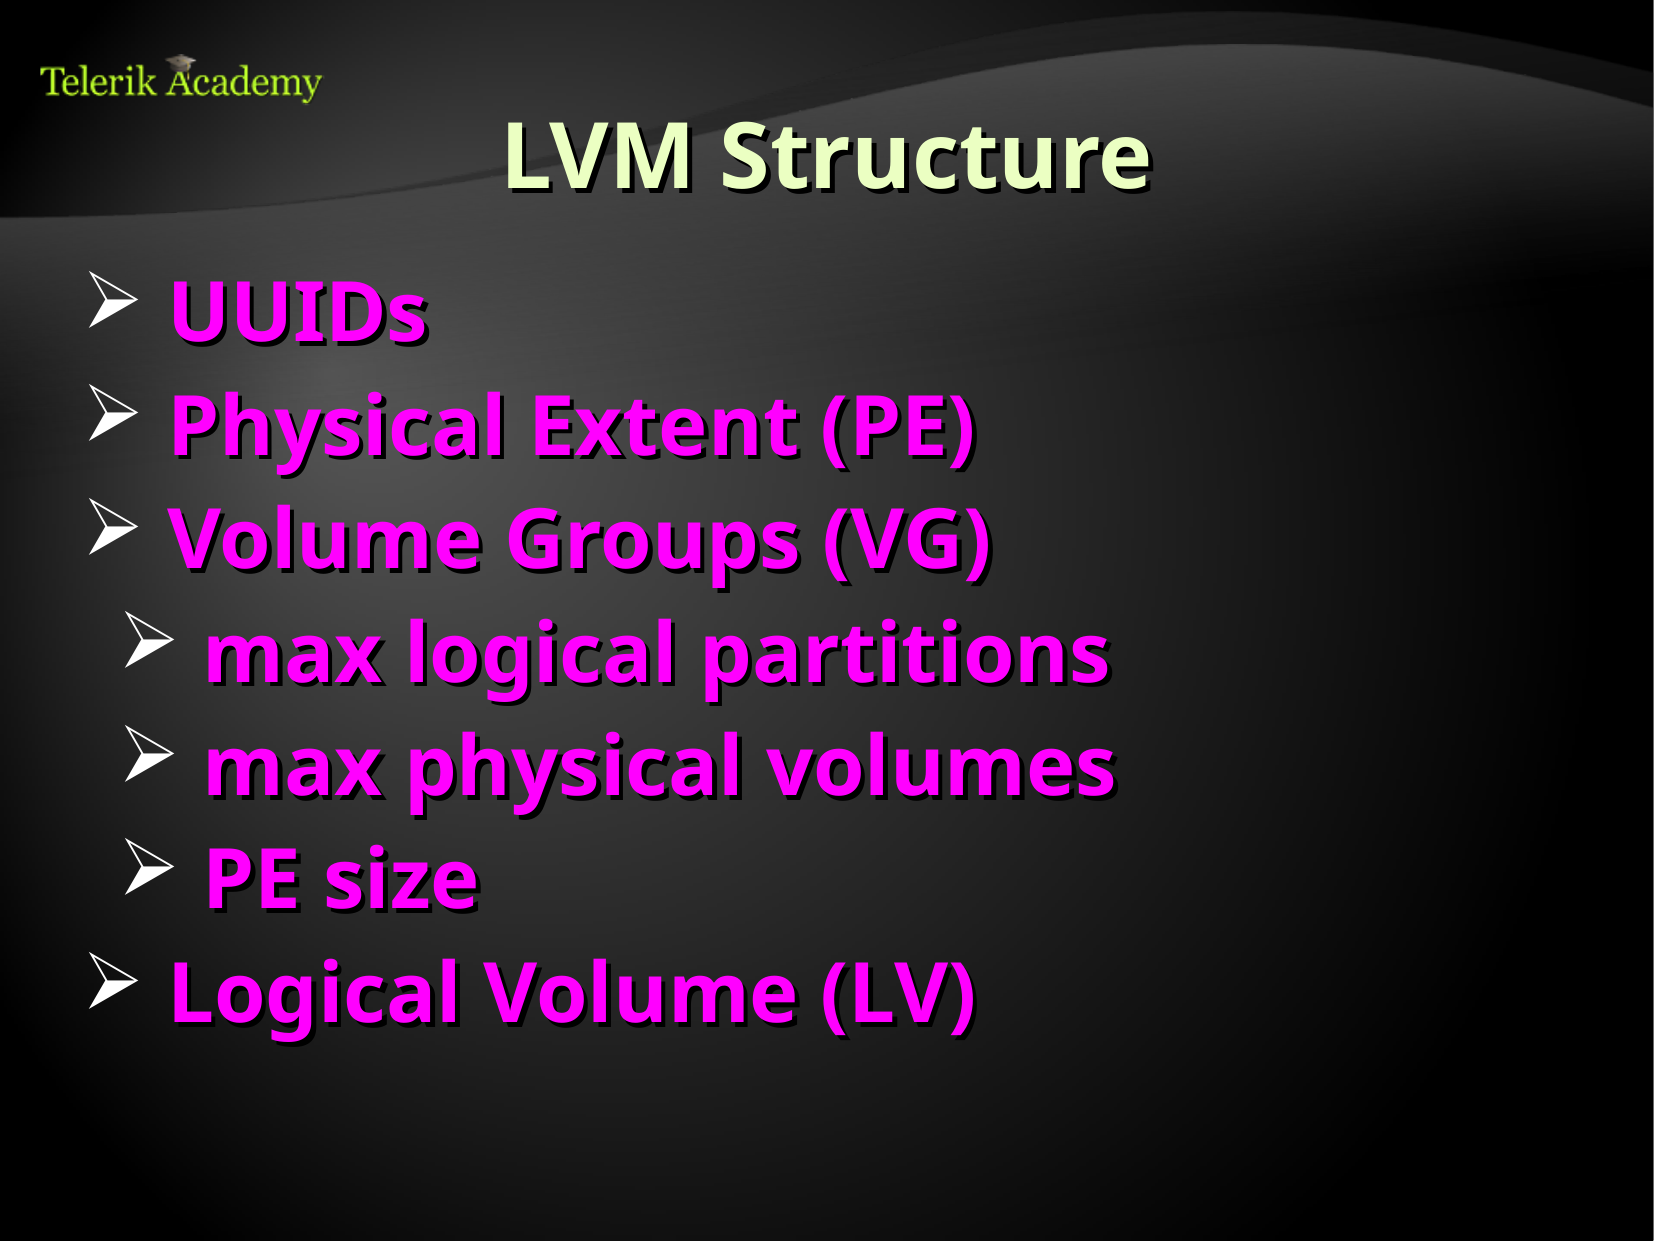

# LVM Structure
 UUIDs
 Physical Extent (PE)
 Volume Groups (VG)
 max logical partitions
 max physical volumes
 PE size
 Logical Volume (LV)